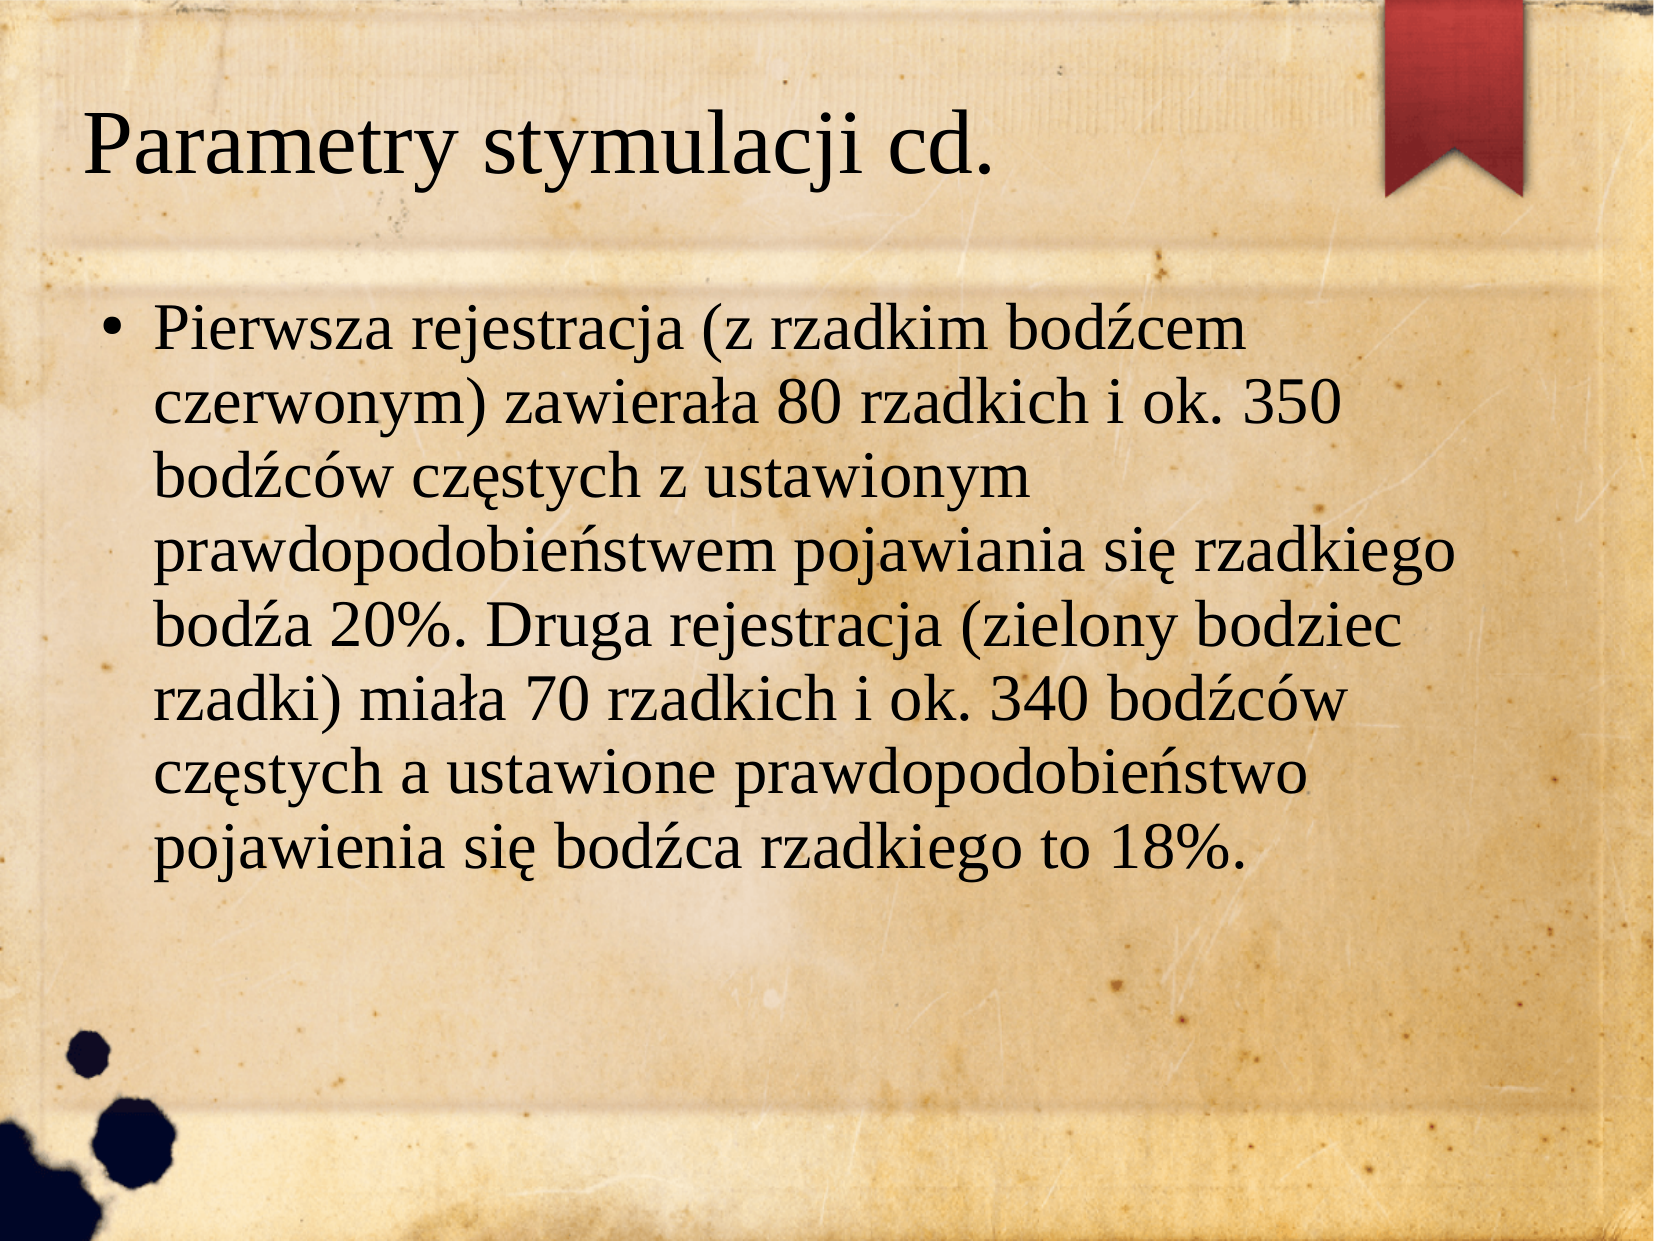

# Parametry stymulacji cd.
Pierwsza rejestracja (z rzadkim bodźcem czerwonym) zawierała 80 rzadkich i ok. 350 bodźców częstych z ustawionym prawdopodobieństwem pojawiania się rzadkiego bodźa 20%. Druga rejestracja (zielony bodziec rzadki) miała 70 rzadkich i ok. 340 bodźców częstych a ustawione prawdopodobieństwo pojawienia się bodźca rzadkiego to 18%.